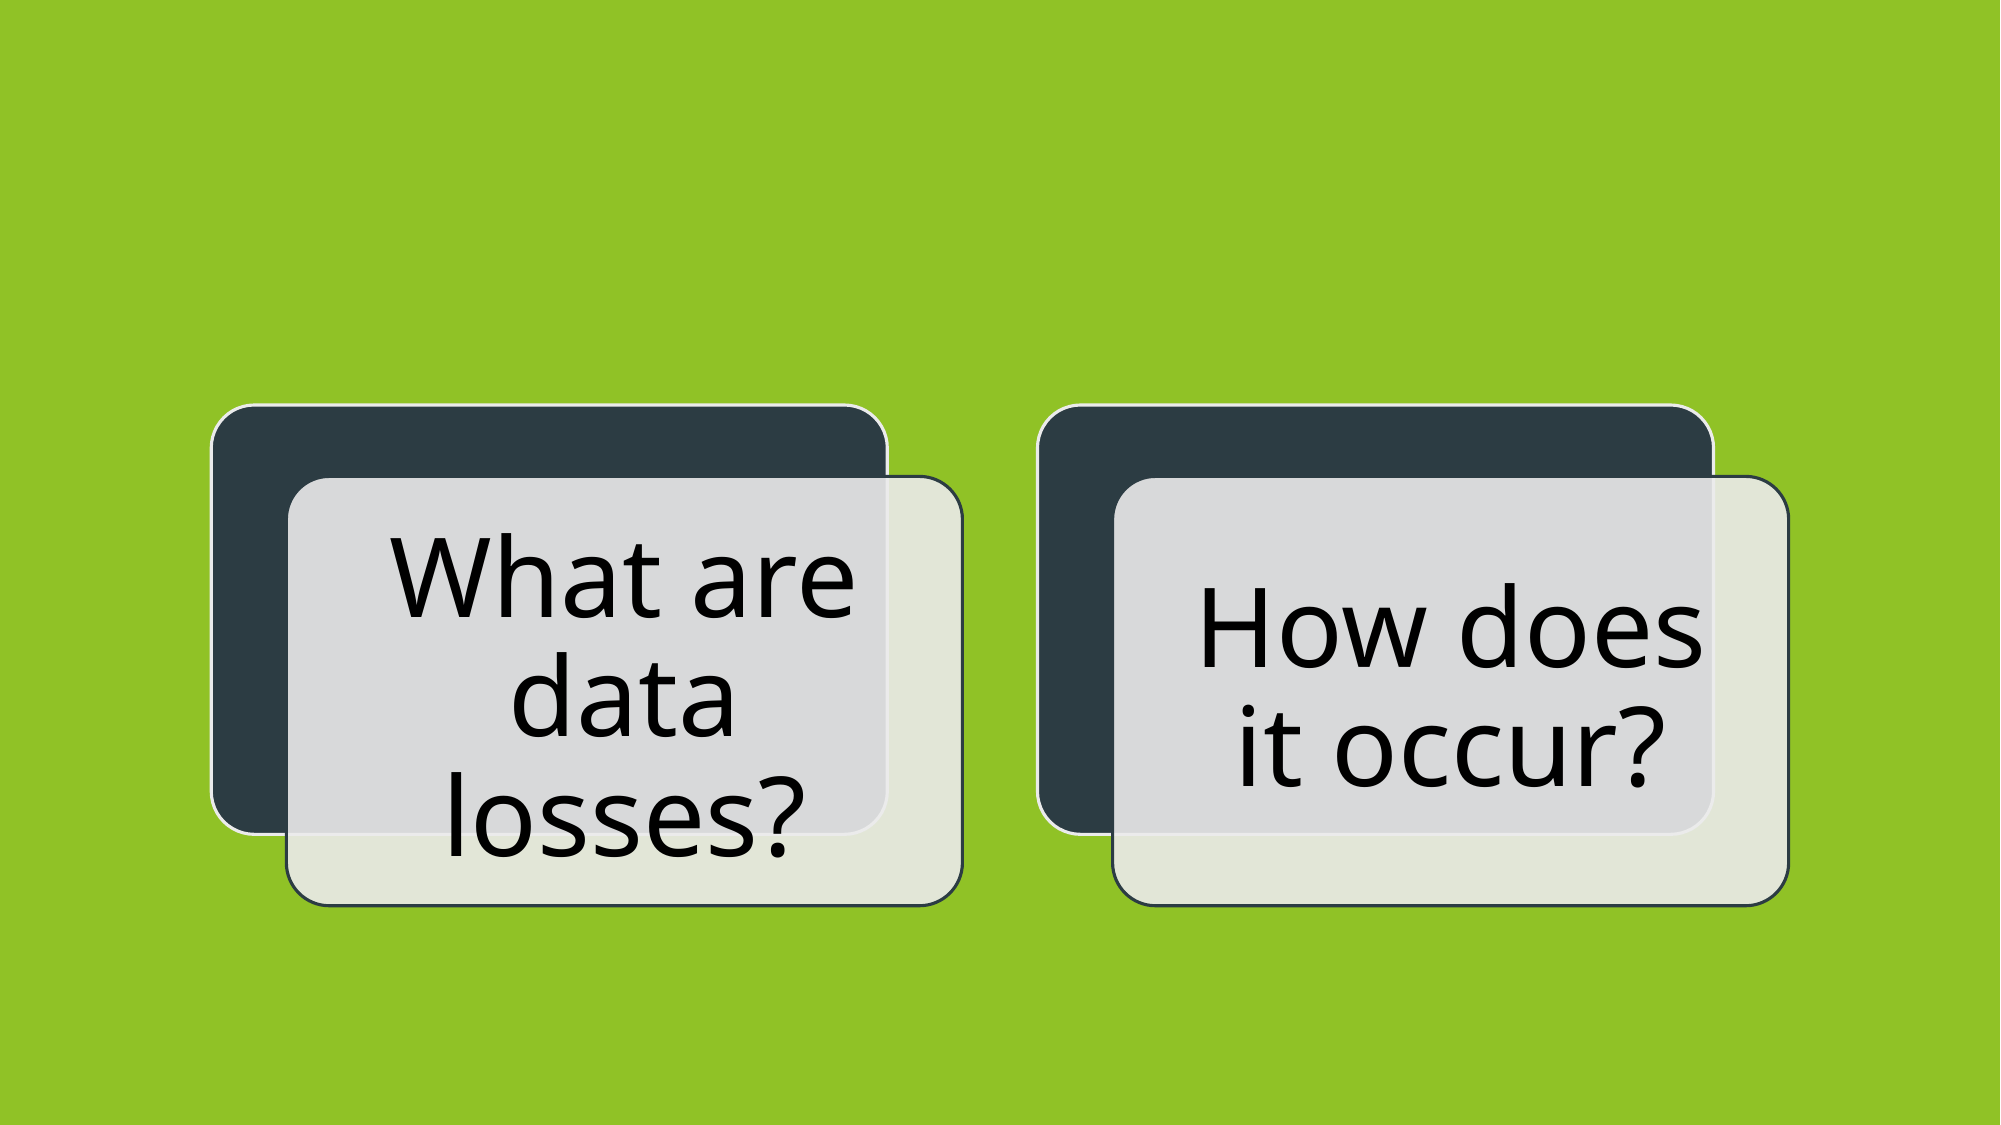

# data losses
What are data losses?
How does it occur?